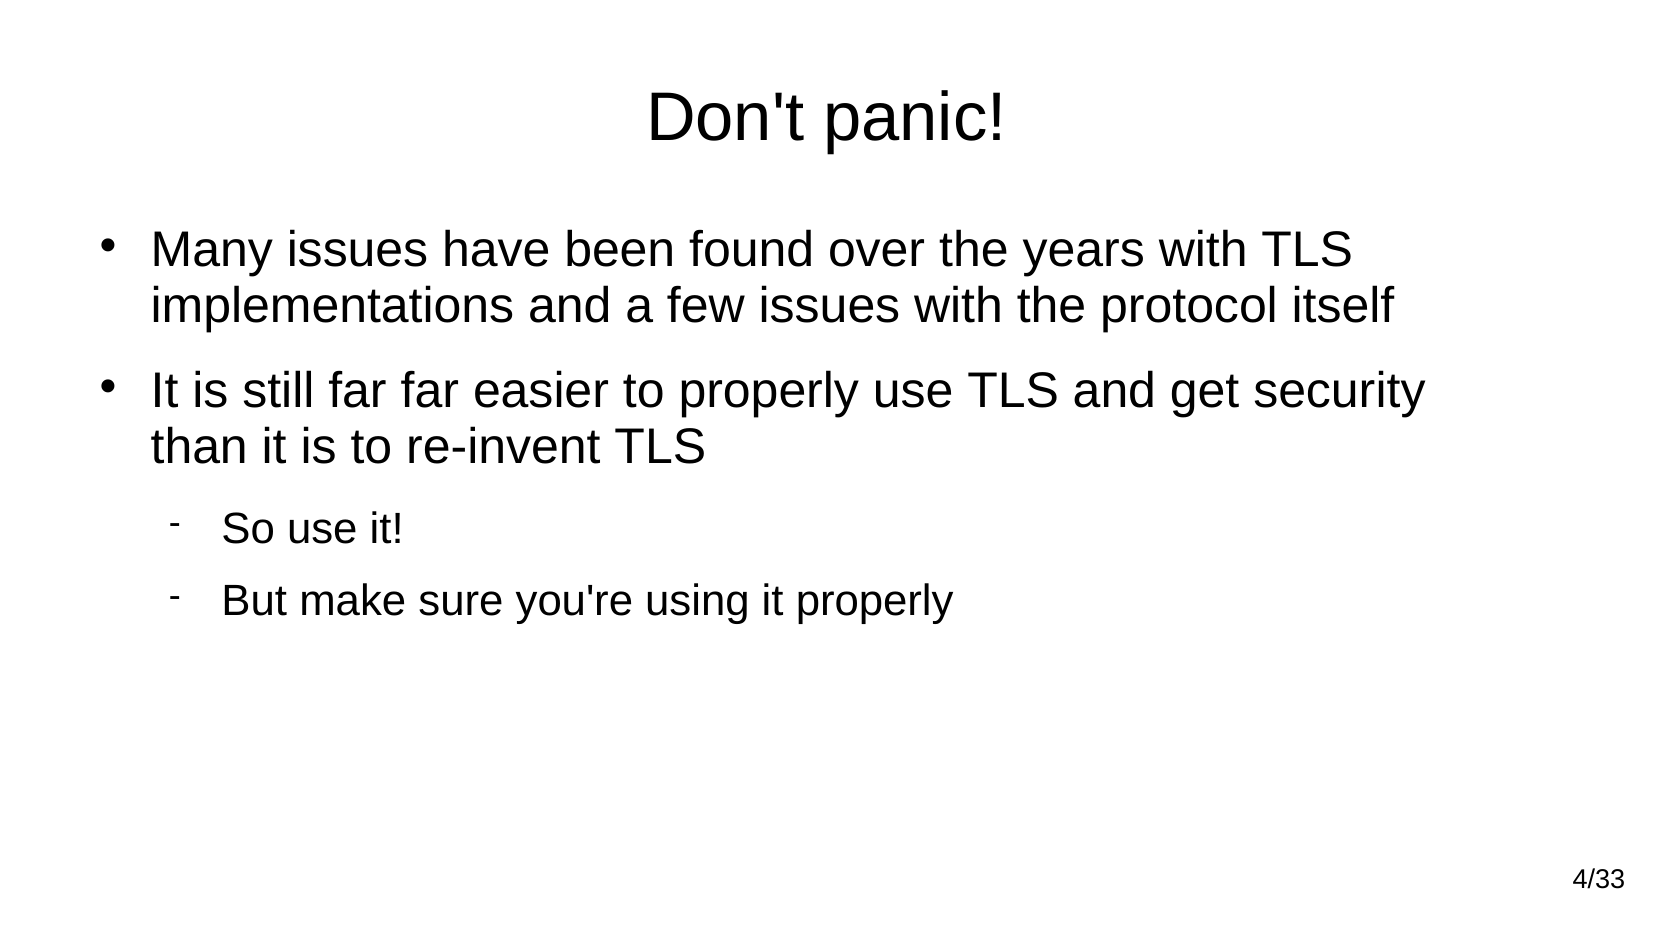

# Don't panic!
Many issues have been found over the years with TLS implementations and a few issues with the protocol itself
It is still far far easier to properly use TLS and get security than it is to re-invent TLS
So use it!
But make sure you're using it properly